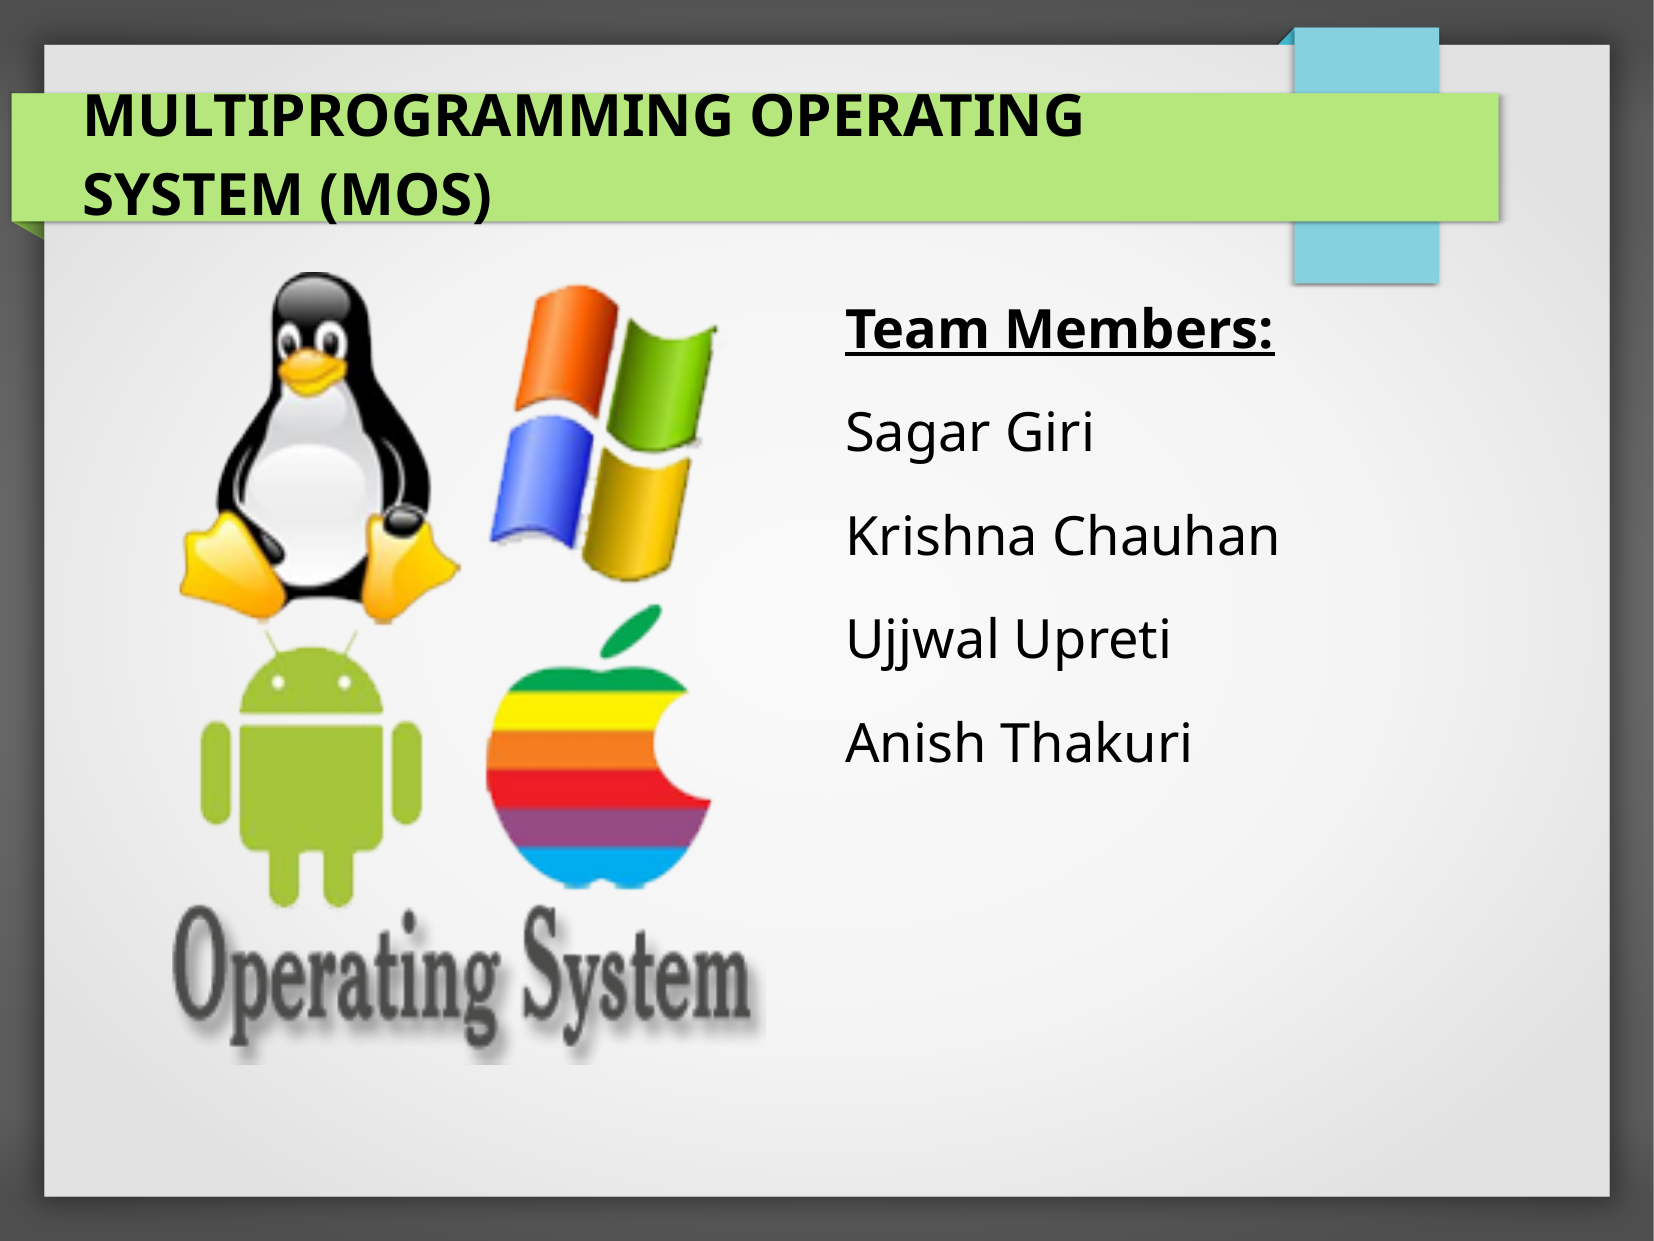

# MULTIPROGRAMMING OPERATING SYSTEM (MOS)
Team Members:
Sagar Giri
Krishna Chauhan
Ujjwal Upreti
Anish Thakuri